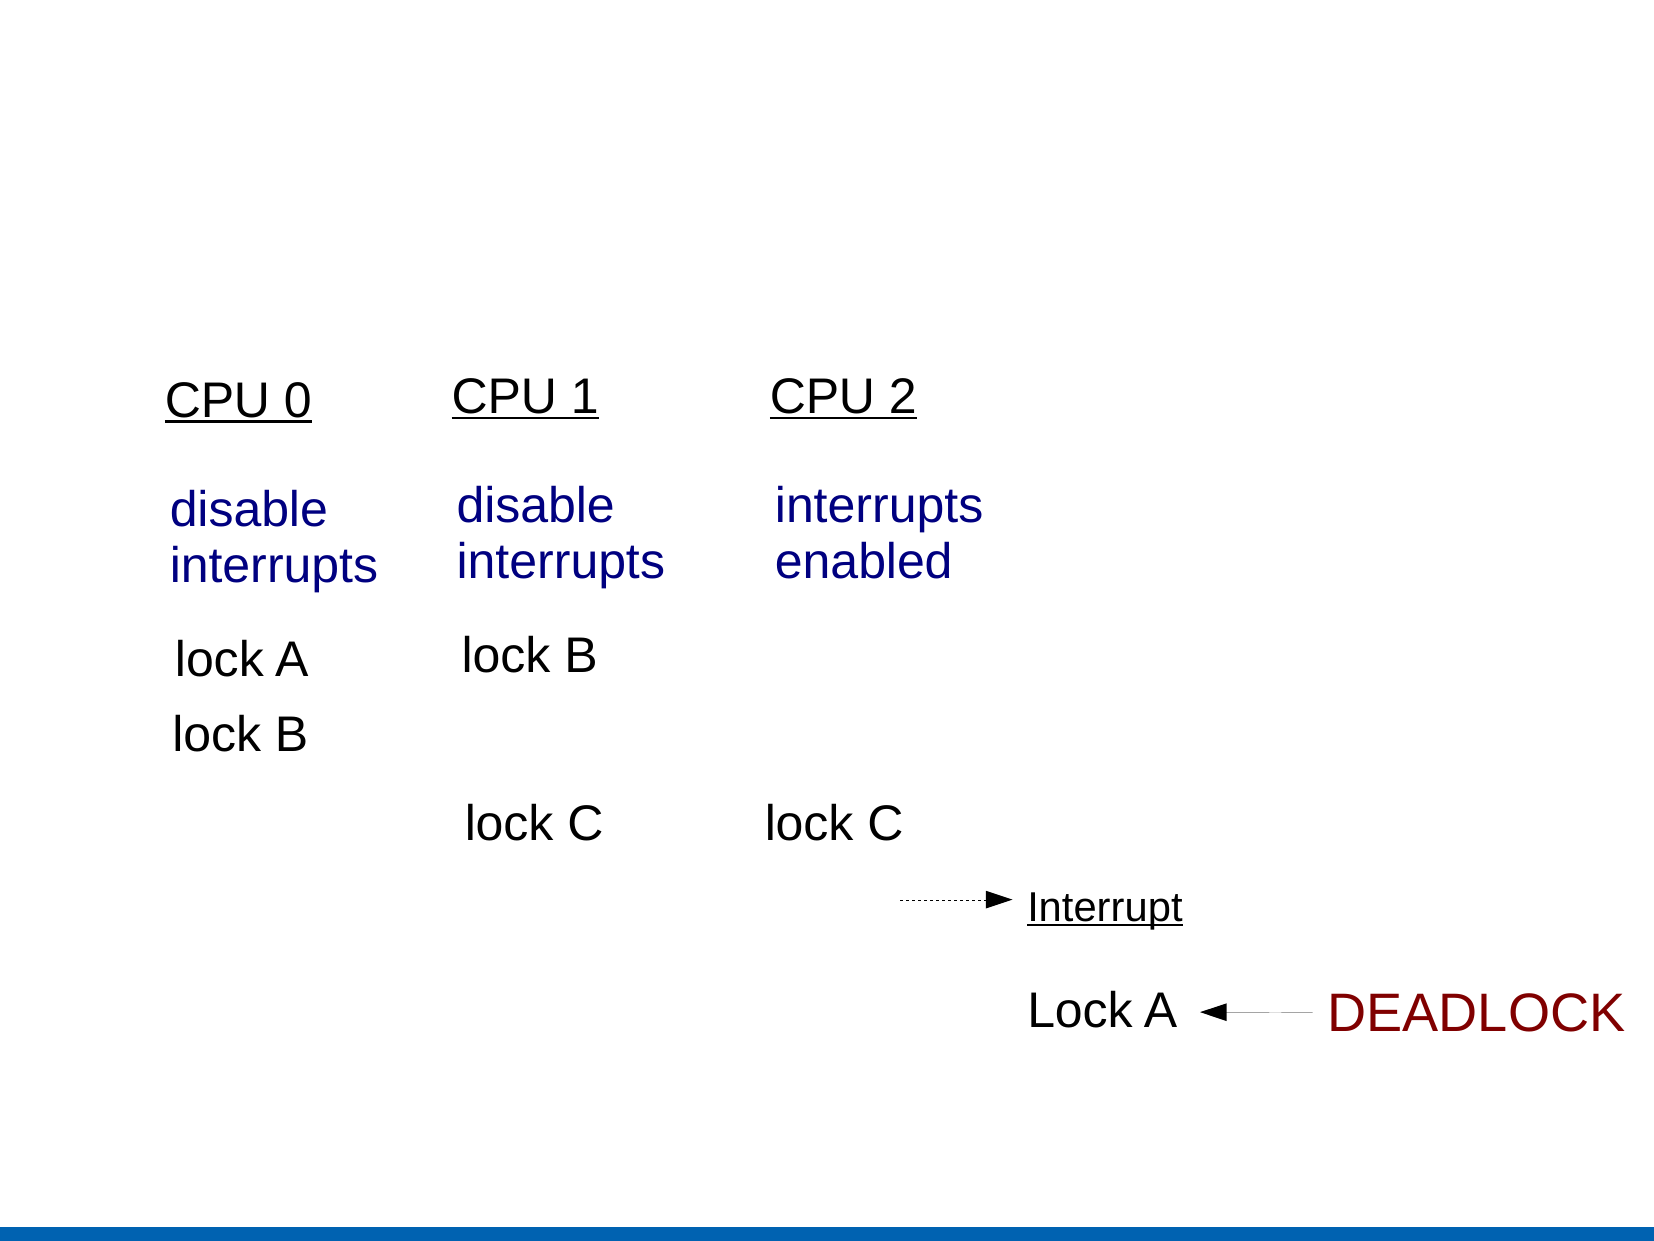

CPU 1
CPU 2
CPU 0
disable
interrupts
interrupts
enabled
disable
interrupts
lock B
lock A
lock B
lock C
lock C
Interrupt
Lock A
DEADLOCK